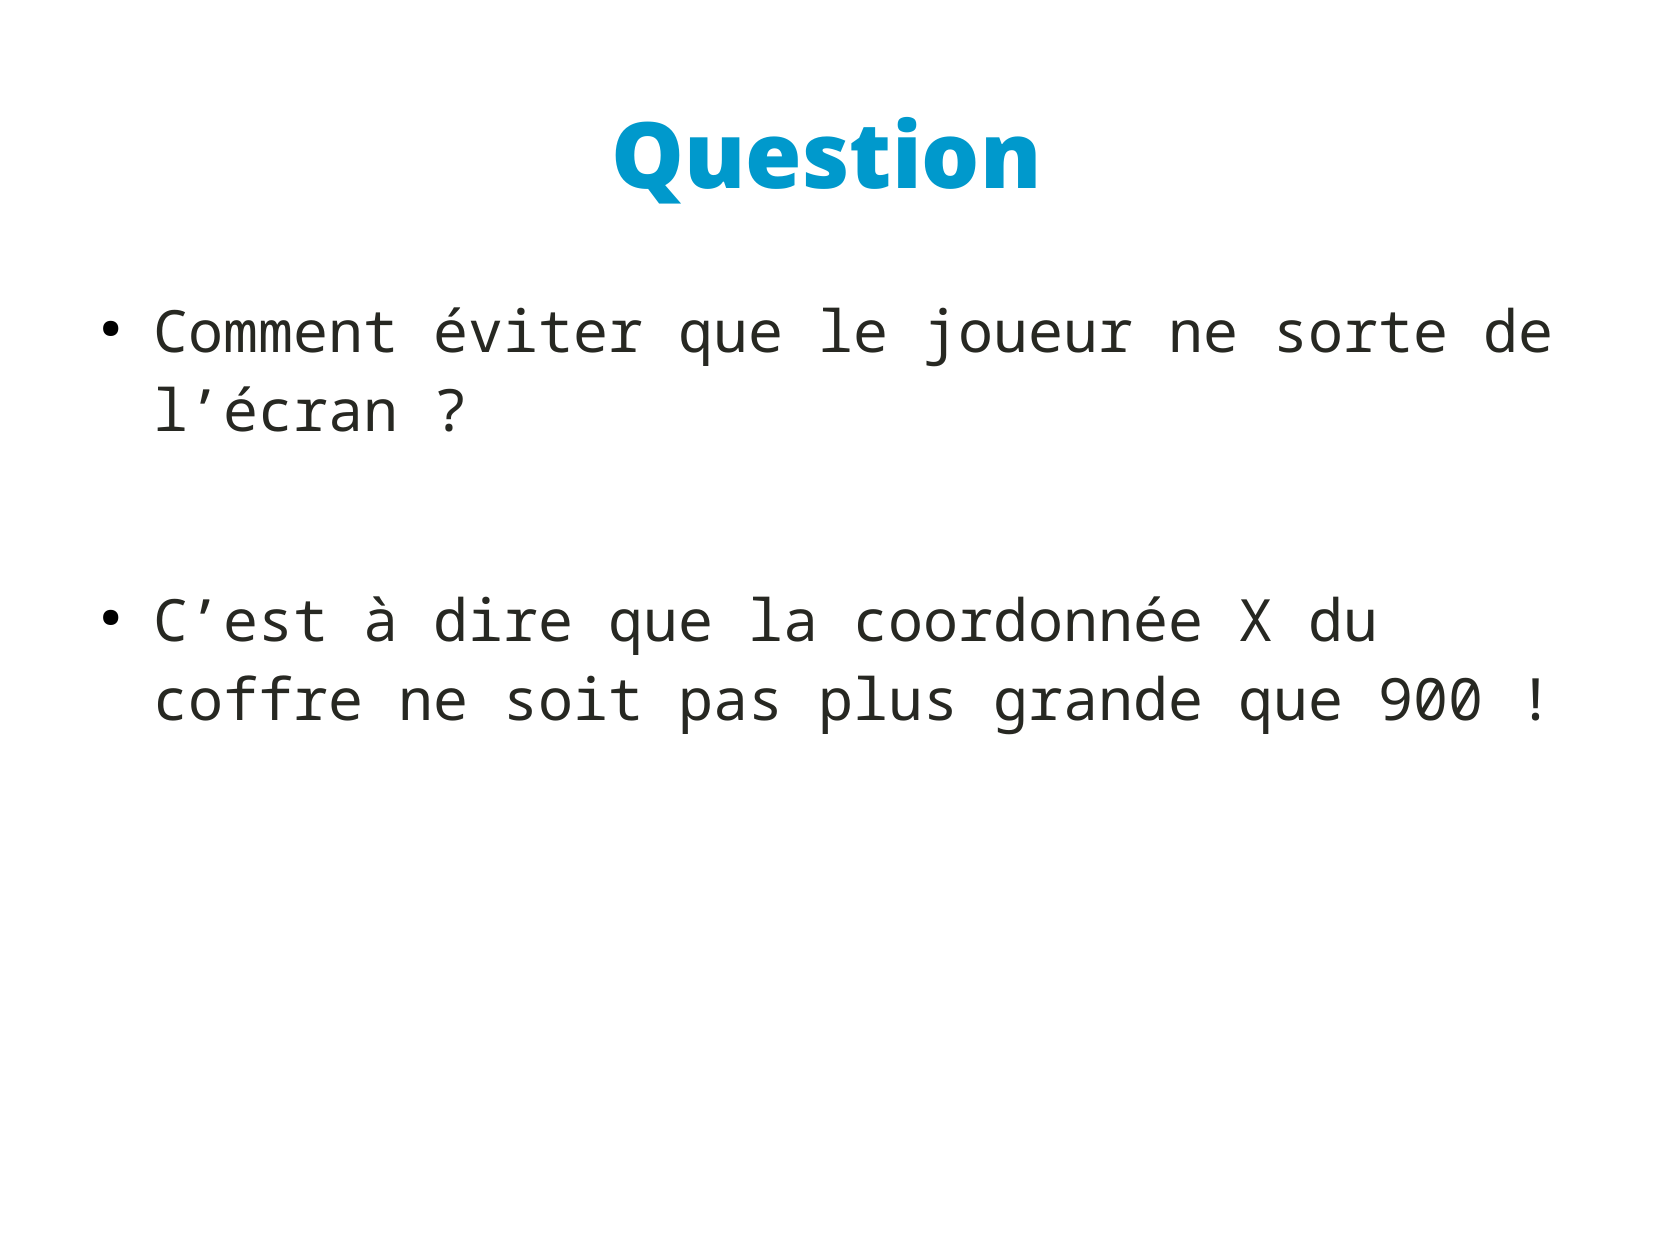

# Question
Comment éviter que le joueur ne sorte de l’écran ?
C’est à dire que la coordonnée X du coffre ne soit pas plus grande que 900 !